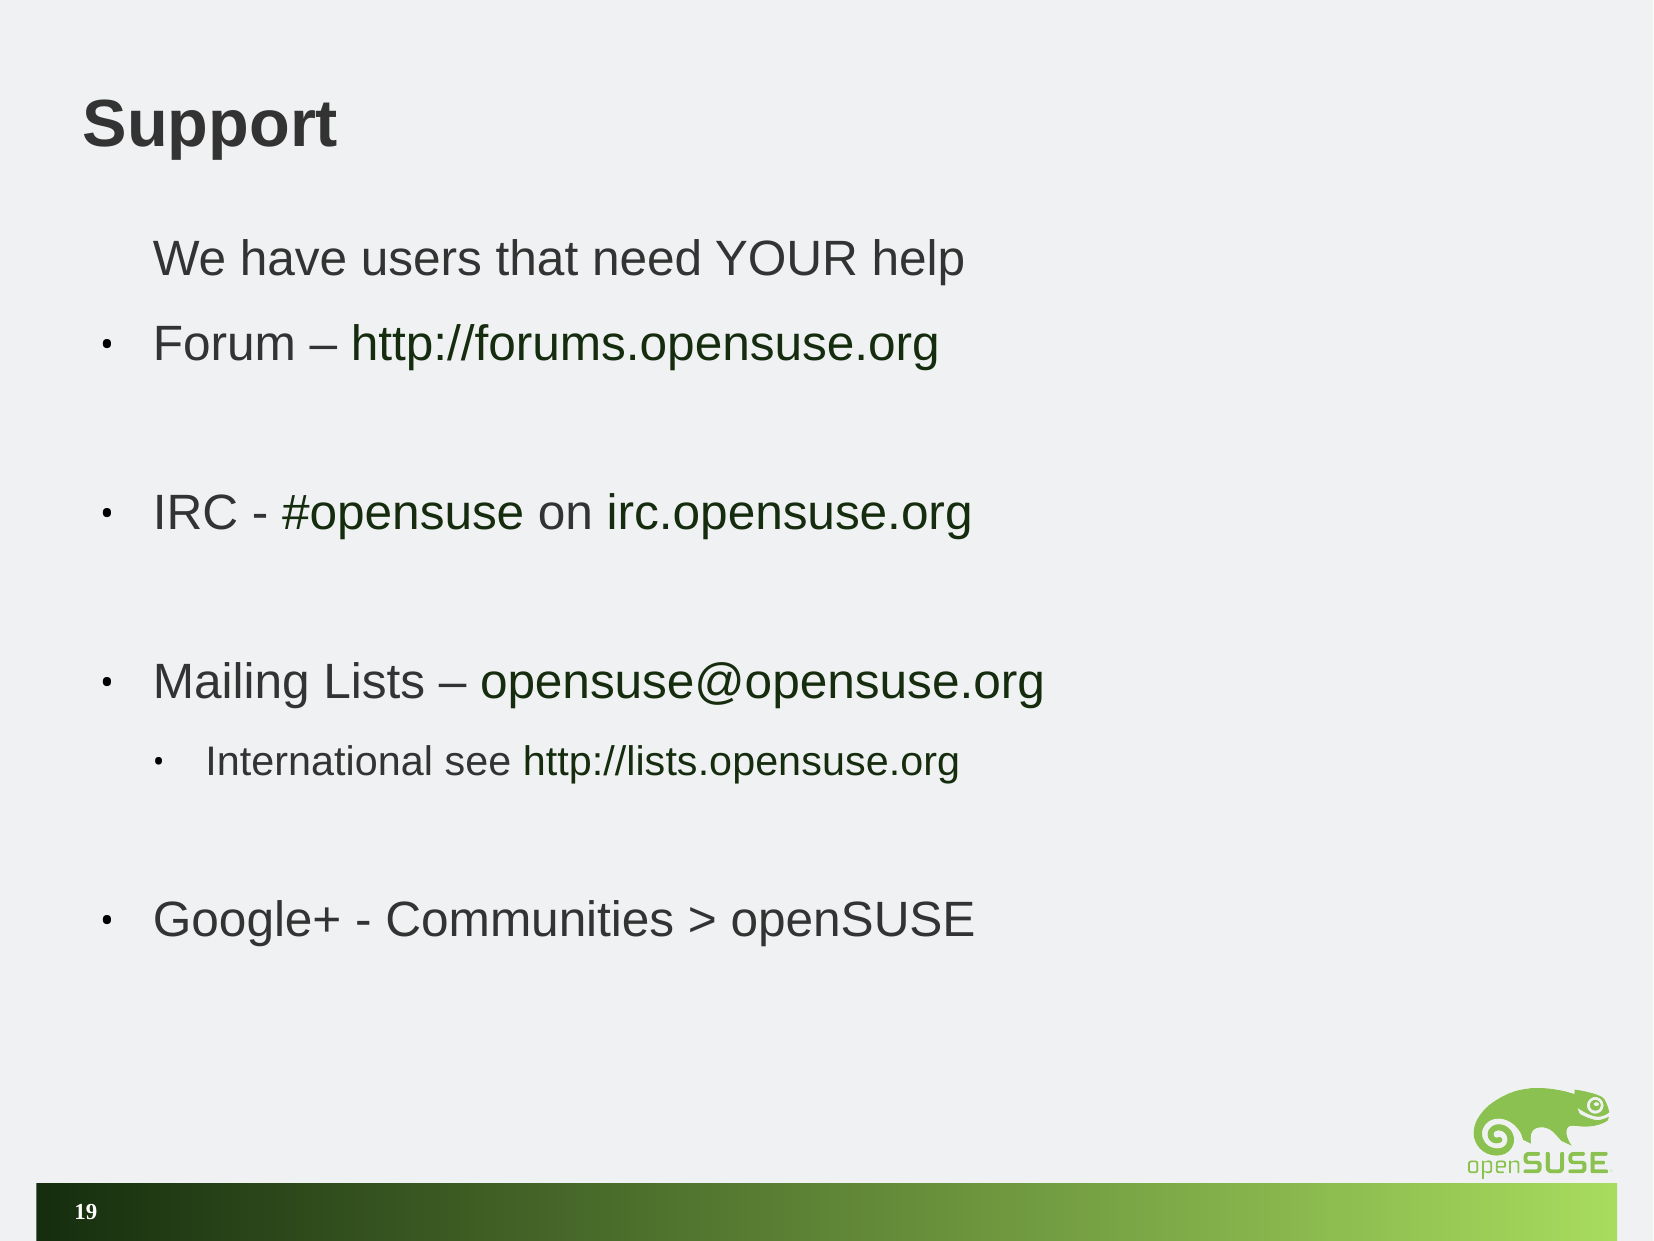

# Support
We have users that need YOUR help
Forum – http://forums.opensuse.org
IRC - #opensuse on irc.opensuse.org
Mailing Lists – opensuse@opensuse.org
International see http://lists.opensuse.org
Google+ - Communities > openSUSE
19